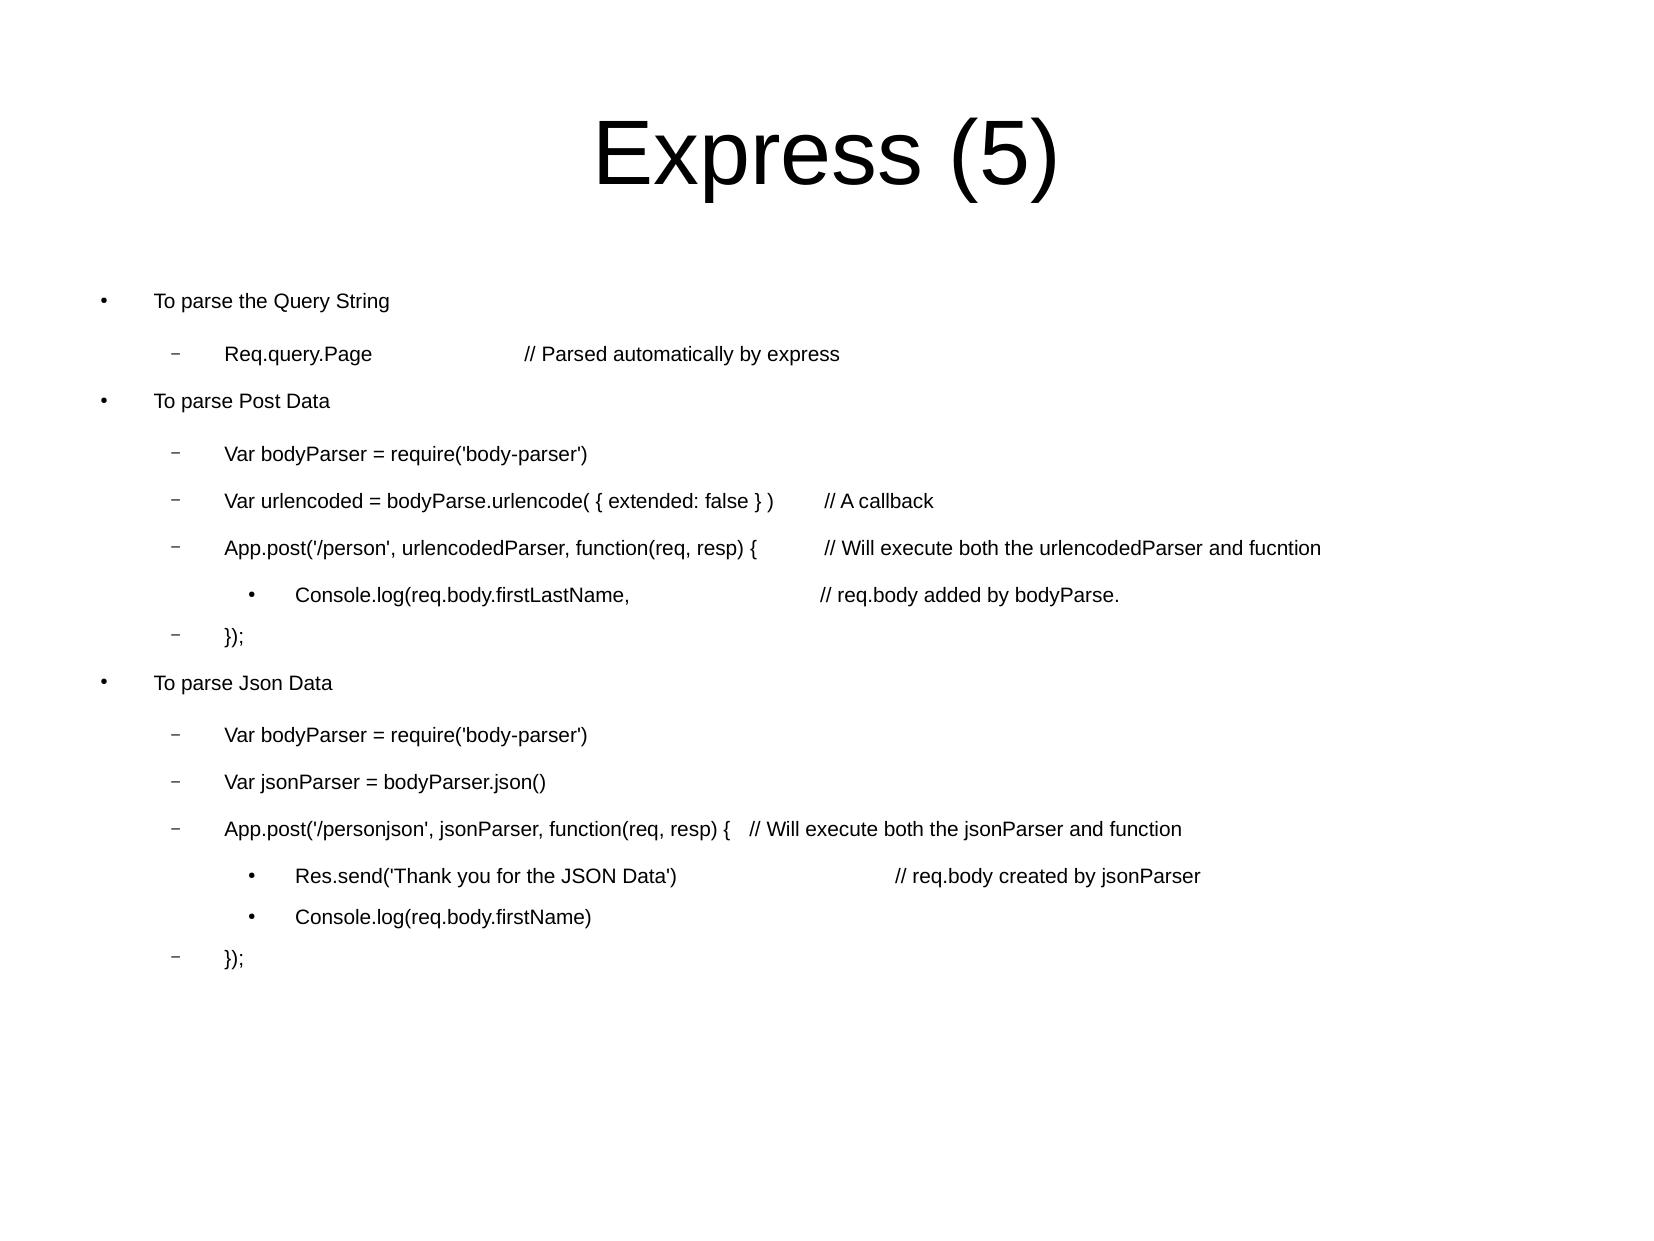

# Express (5)
To parse the Query String
Req.query.Page 		// Parsed automatically by express
To parse Post Data
Var bodyParser = require('body-parser')
Var urlencoded = bodyParse.urlencode( { extended: false } )	// A callback
App.post('/person', urlencodedParser, function(req, resp) {	// Will execute both the urlencodedParser and fucntion
Console.log(req.body.firstLastName, 		// req.body added by bodyParse.
});
To parse Json Data
Var bodyParser = require('body-parser')
Var jsonParser = bodyParser.json()
App.post('/personjson', jsonParser, function(req, resp) {	// Will execute both the jsonParser and function
Res.send('Thank you for the JSON Data')			// req.body created by jsonParser
Console.log(req.body.firstName)
});